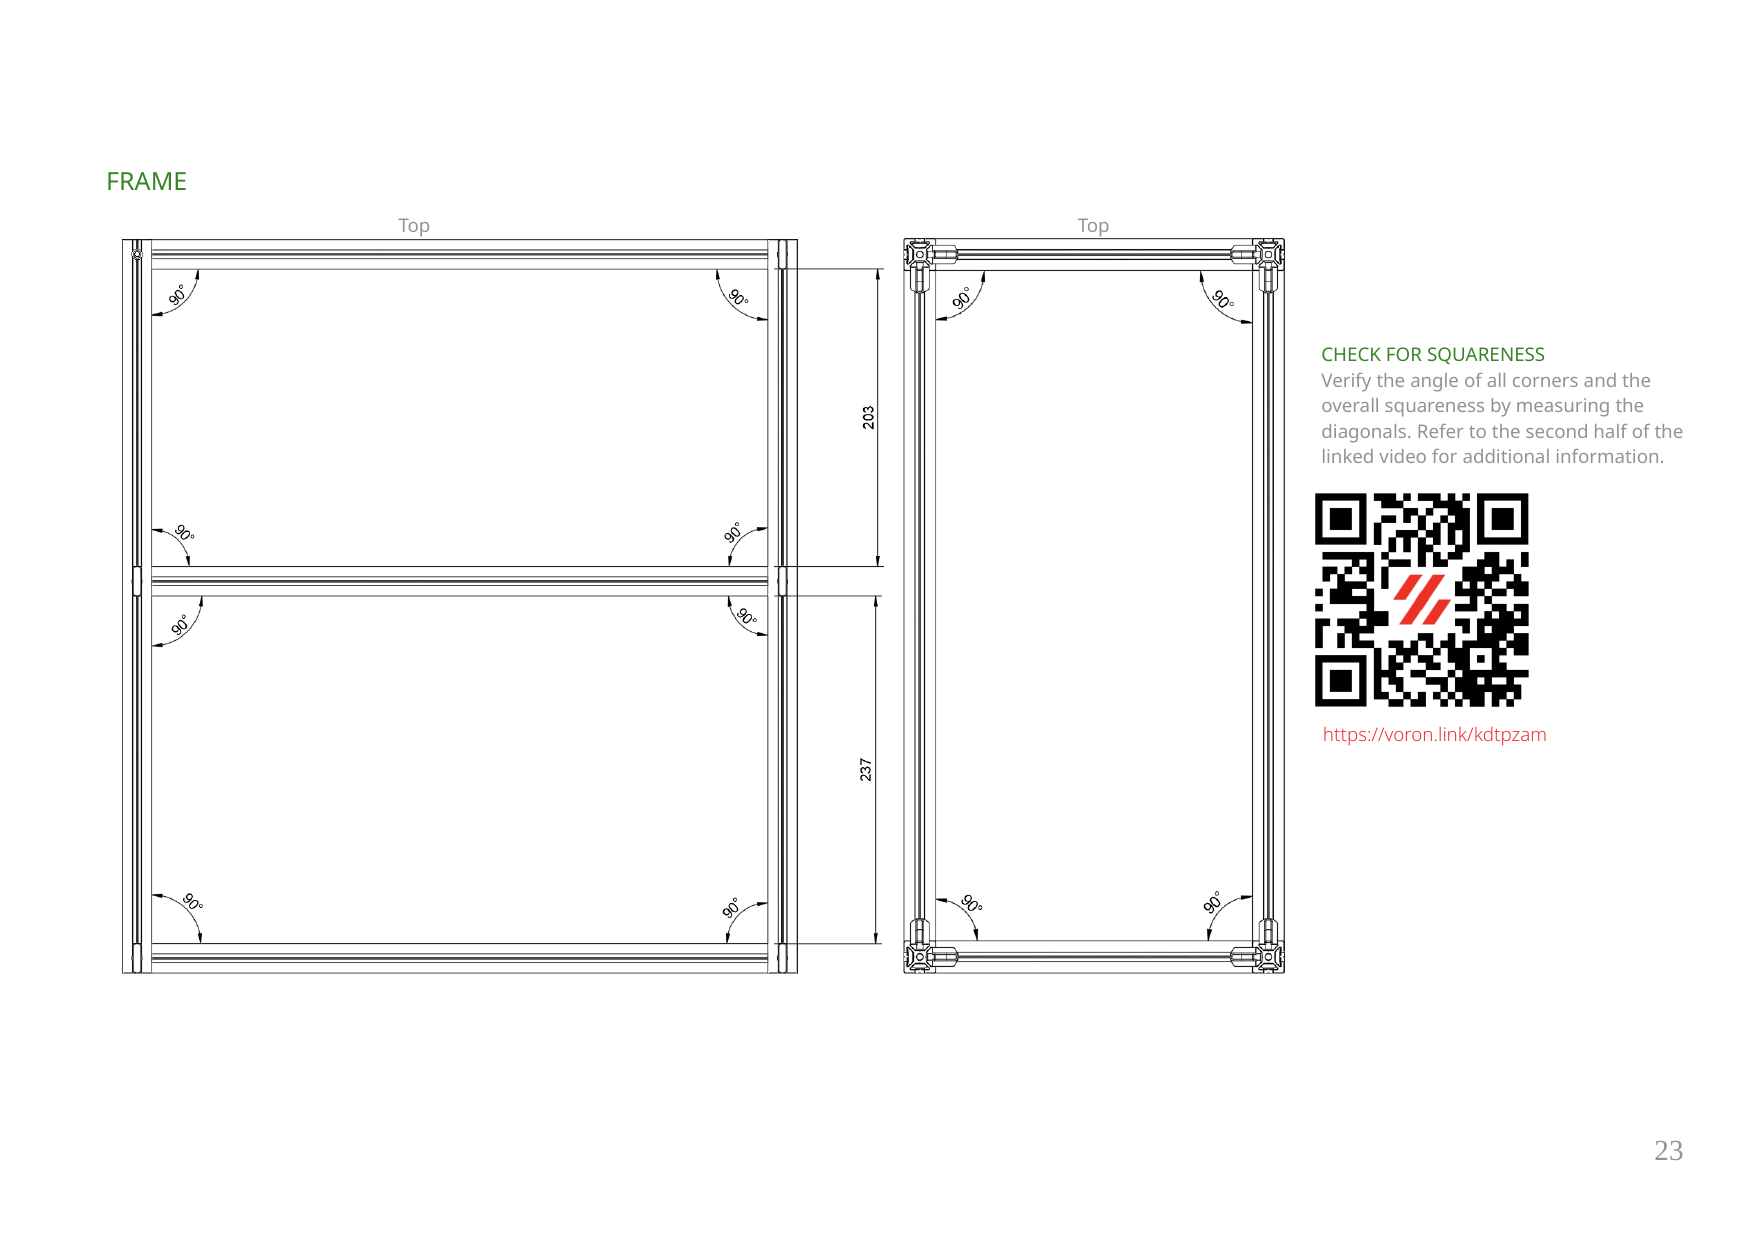

FRAME
Top
Top
CHECK FOR SQUARENESS
Verify the angle of all corners and the
overall squareness by measuring the
diagonals. Refer to the second half of the
linked video for additional information.
https://voron.link/kdtpzam
A Extrusion
23